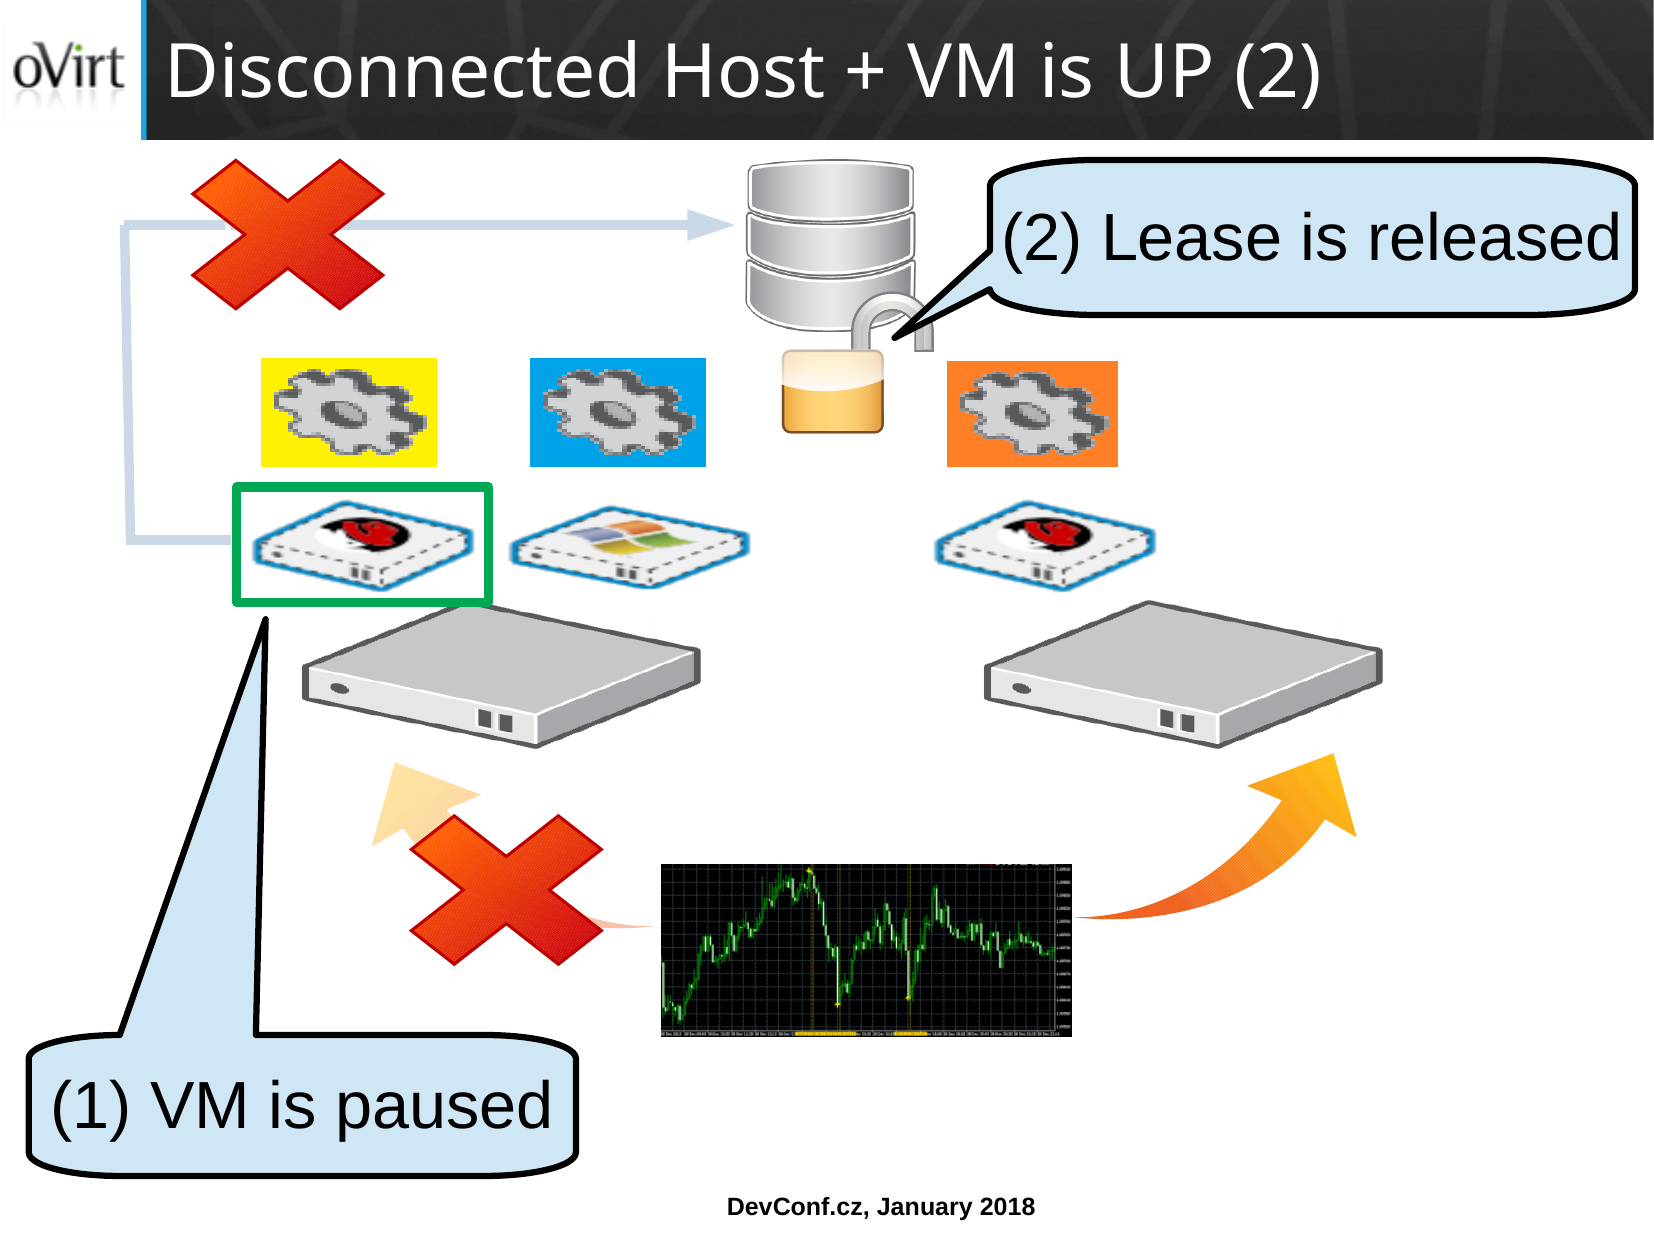

# Disconnected Host + VM is UP (2)
(2) Lease is released
(1) VM is paused